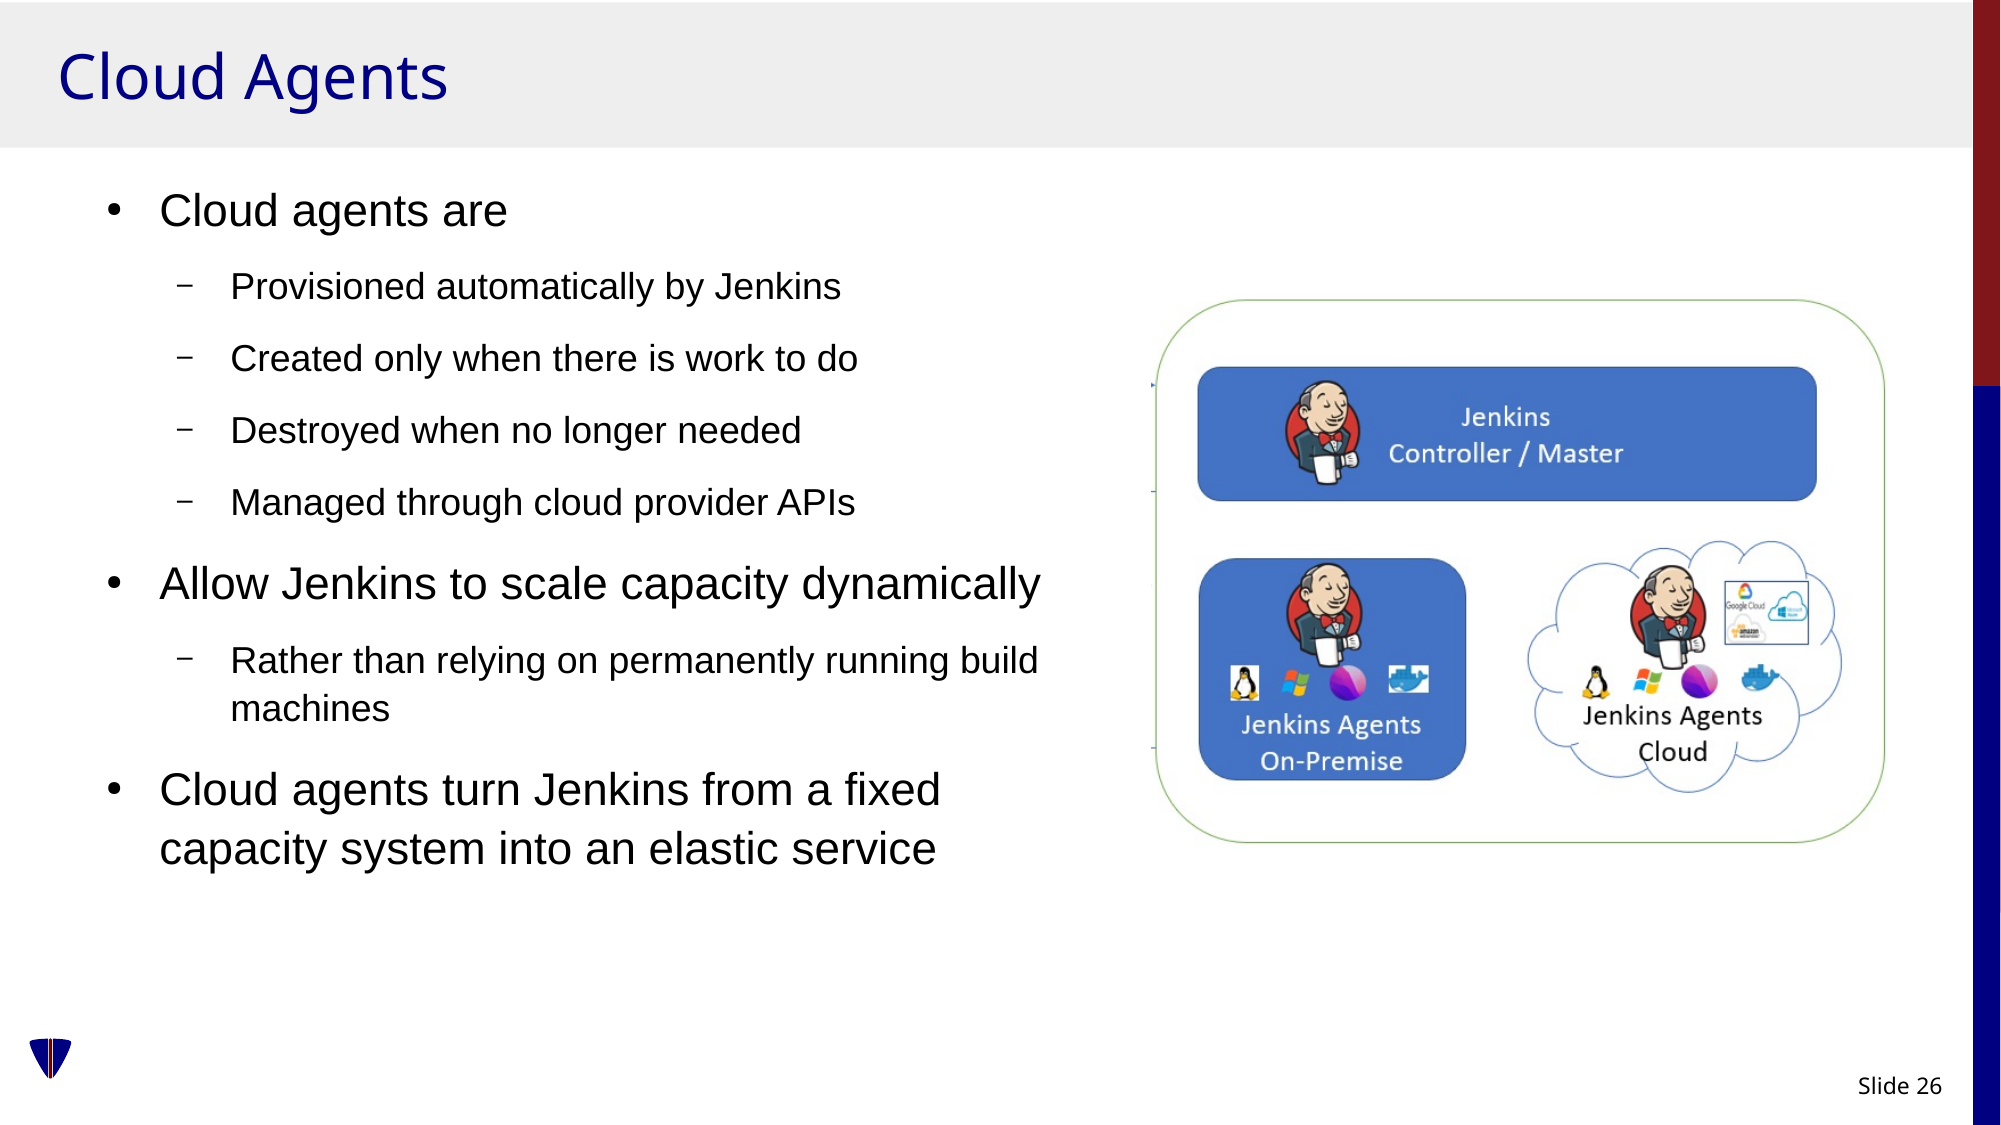

# Cloud Agents
Cloud agents are
Provisioned automatically by Jenkins
Created only when there is work to do
Destroyed when no longer needed
Managed through cloud provider APIs
Allow Jenkins to scale capacity dynamically
Rather than relying on permanently running build machines
Cloud agents turn Jenkins from a fixed capacity system into an elastic service